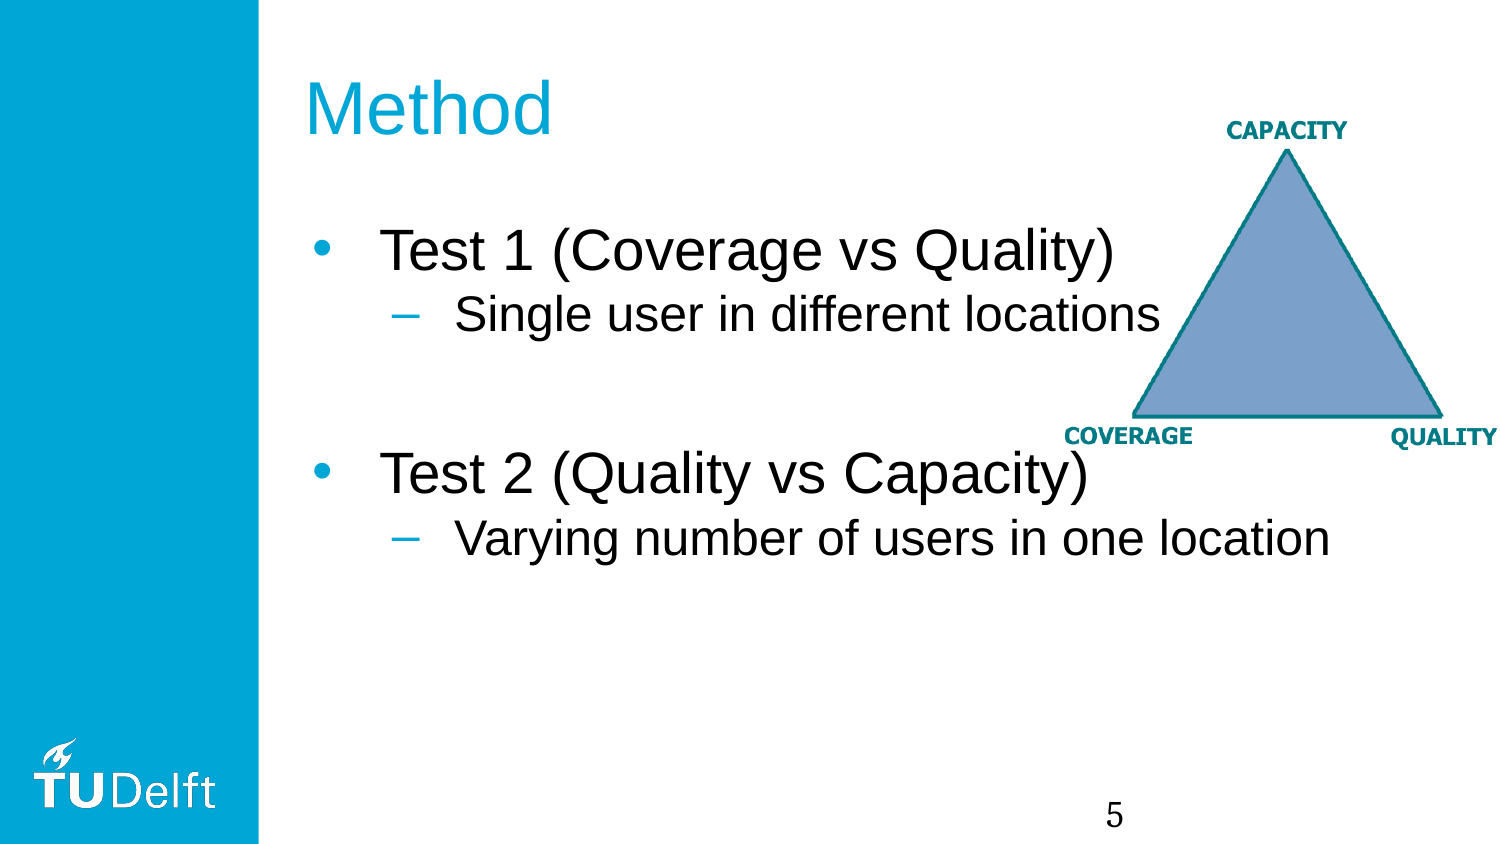

# Method
Test 1 (Coverage vs Quality)
Single user in different locations
Test 2 (Quality vs Capacity)
Varying number of users in one location